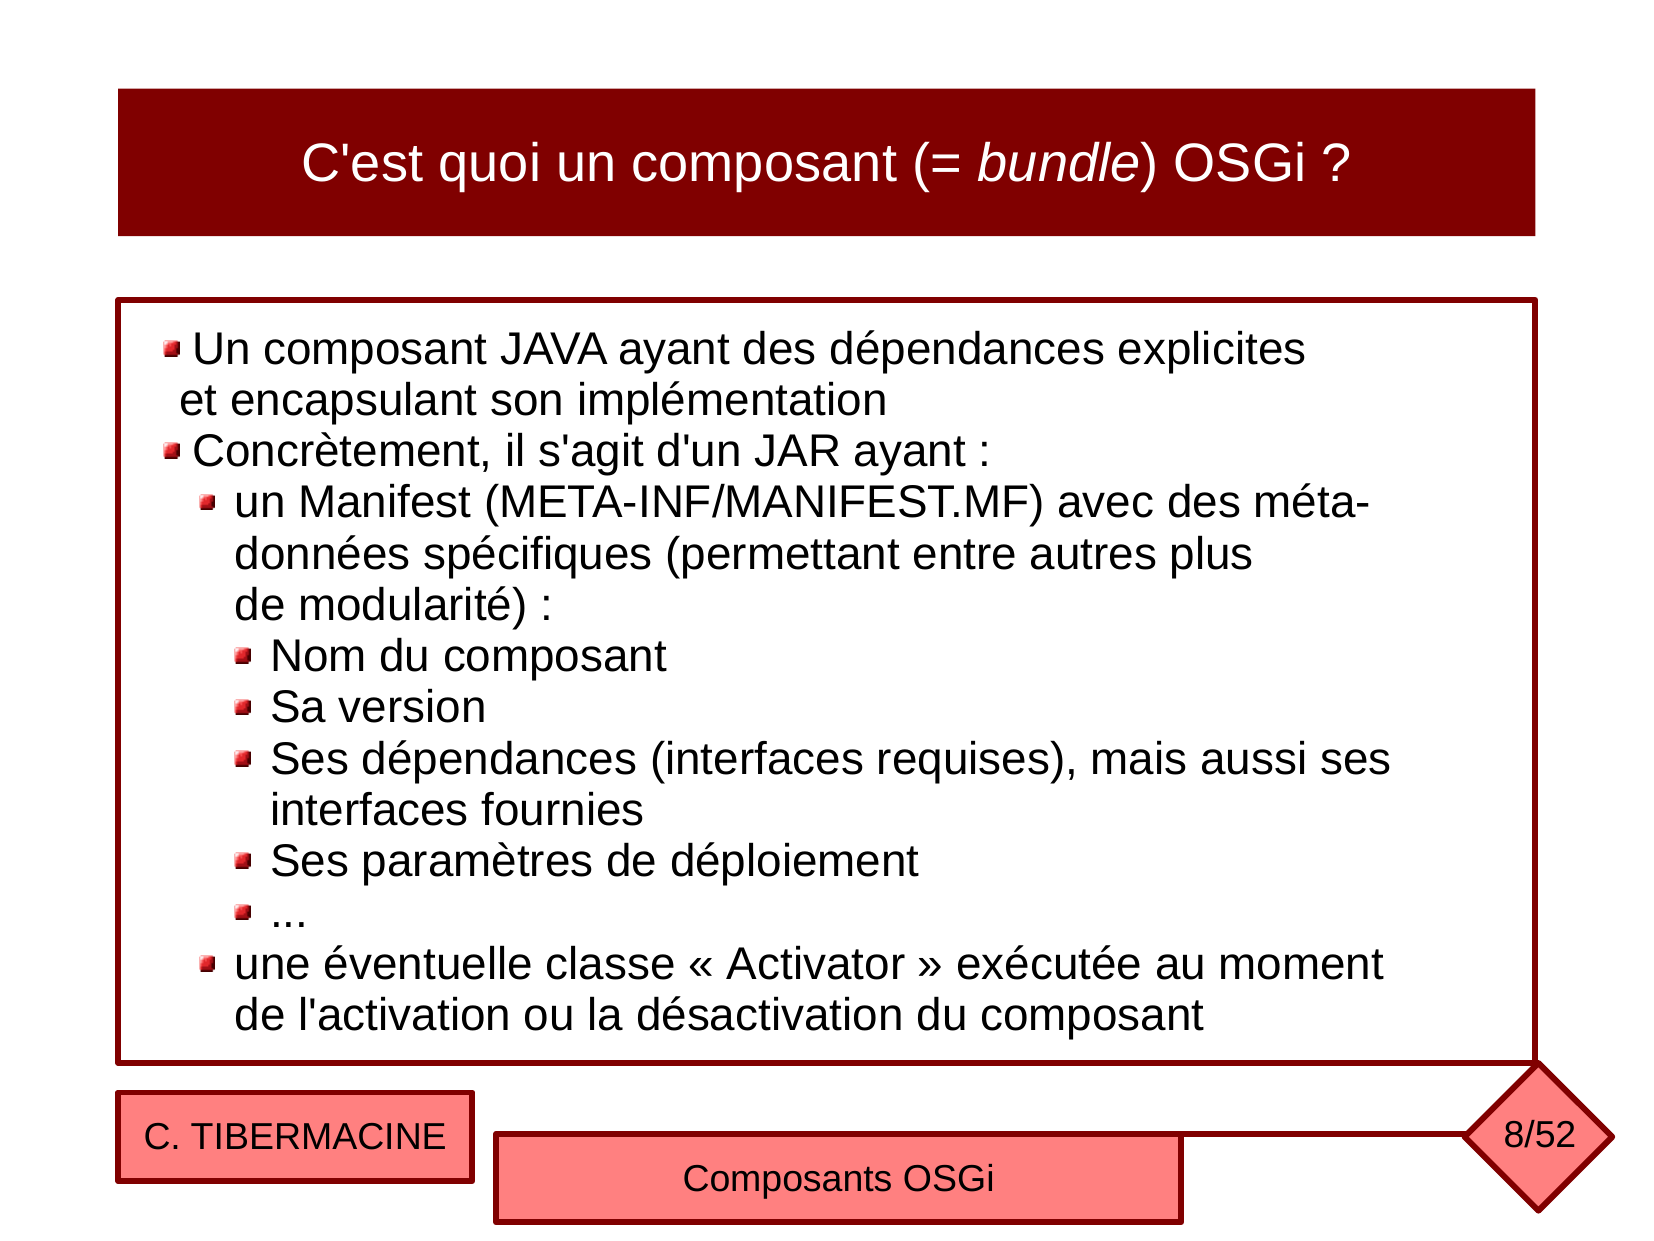

C'est quoi un composant (= bundle) OSGi ?
 Un composant JAVA ayant des dépendances explicites
et encapsulant son implémentation
 Concrètement, il s'agit d'un JAR ayant :
un Manifest (META-INF/MANIFEST.MF) avec des méta-
données spécifiques (permettant entre autres plus
de modularité) :
Nom du composant
Sa version
Ses dépendances (interfaces requises), mais aussi ses
interfaces fournies
Ses paramètres de déploiement
...
une éventuelle classe « Activator » exécutée au moment
de l'activation ou la désactivation du composant
C. TIBERMACINE
Composants OSGi